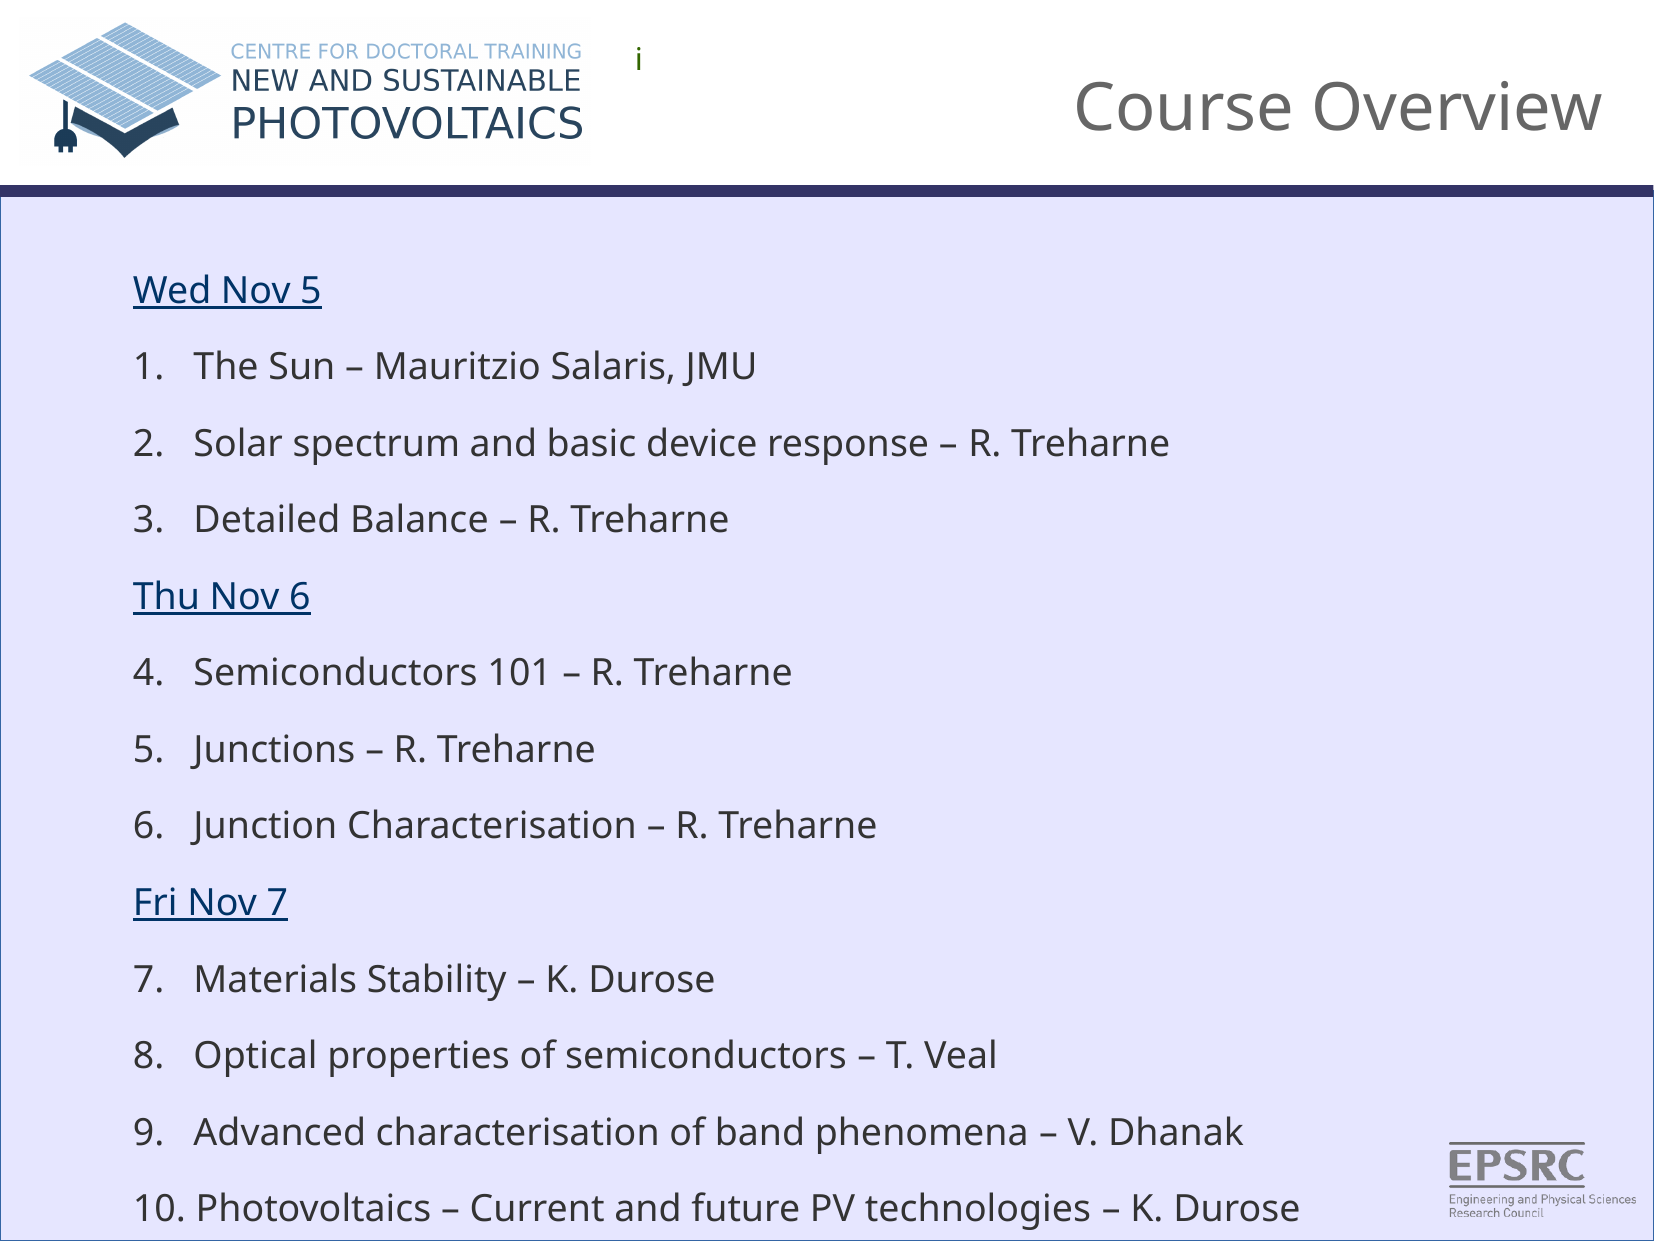

i
Course Overview
Wed Nov 5
1. The Sun – Mauritzio Salaris, JMU
2. Solar spectrum and basic device response – R. Treharne
3. Detailed Balance – R. Treharne
Thu Nov 6
4. Semiconductors 101 – R. Treharne
5. Junctions – R. Treharne
6. Junction Characterisation – R. Treharne
Fri Nov 7
7. Materials Stability – K. Durose
8. Optical properties of semiconductors – T. Veal
9. Advanced characterisation of band phenomena – V. Dhanak
10. Photovoltaics – Current and future PV technologies – K. Durose
Mon Nov 10
EXAM